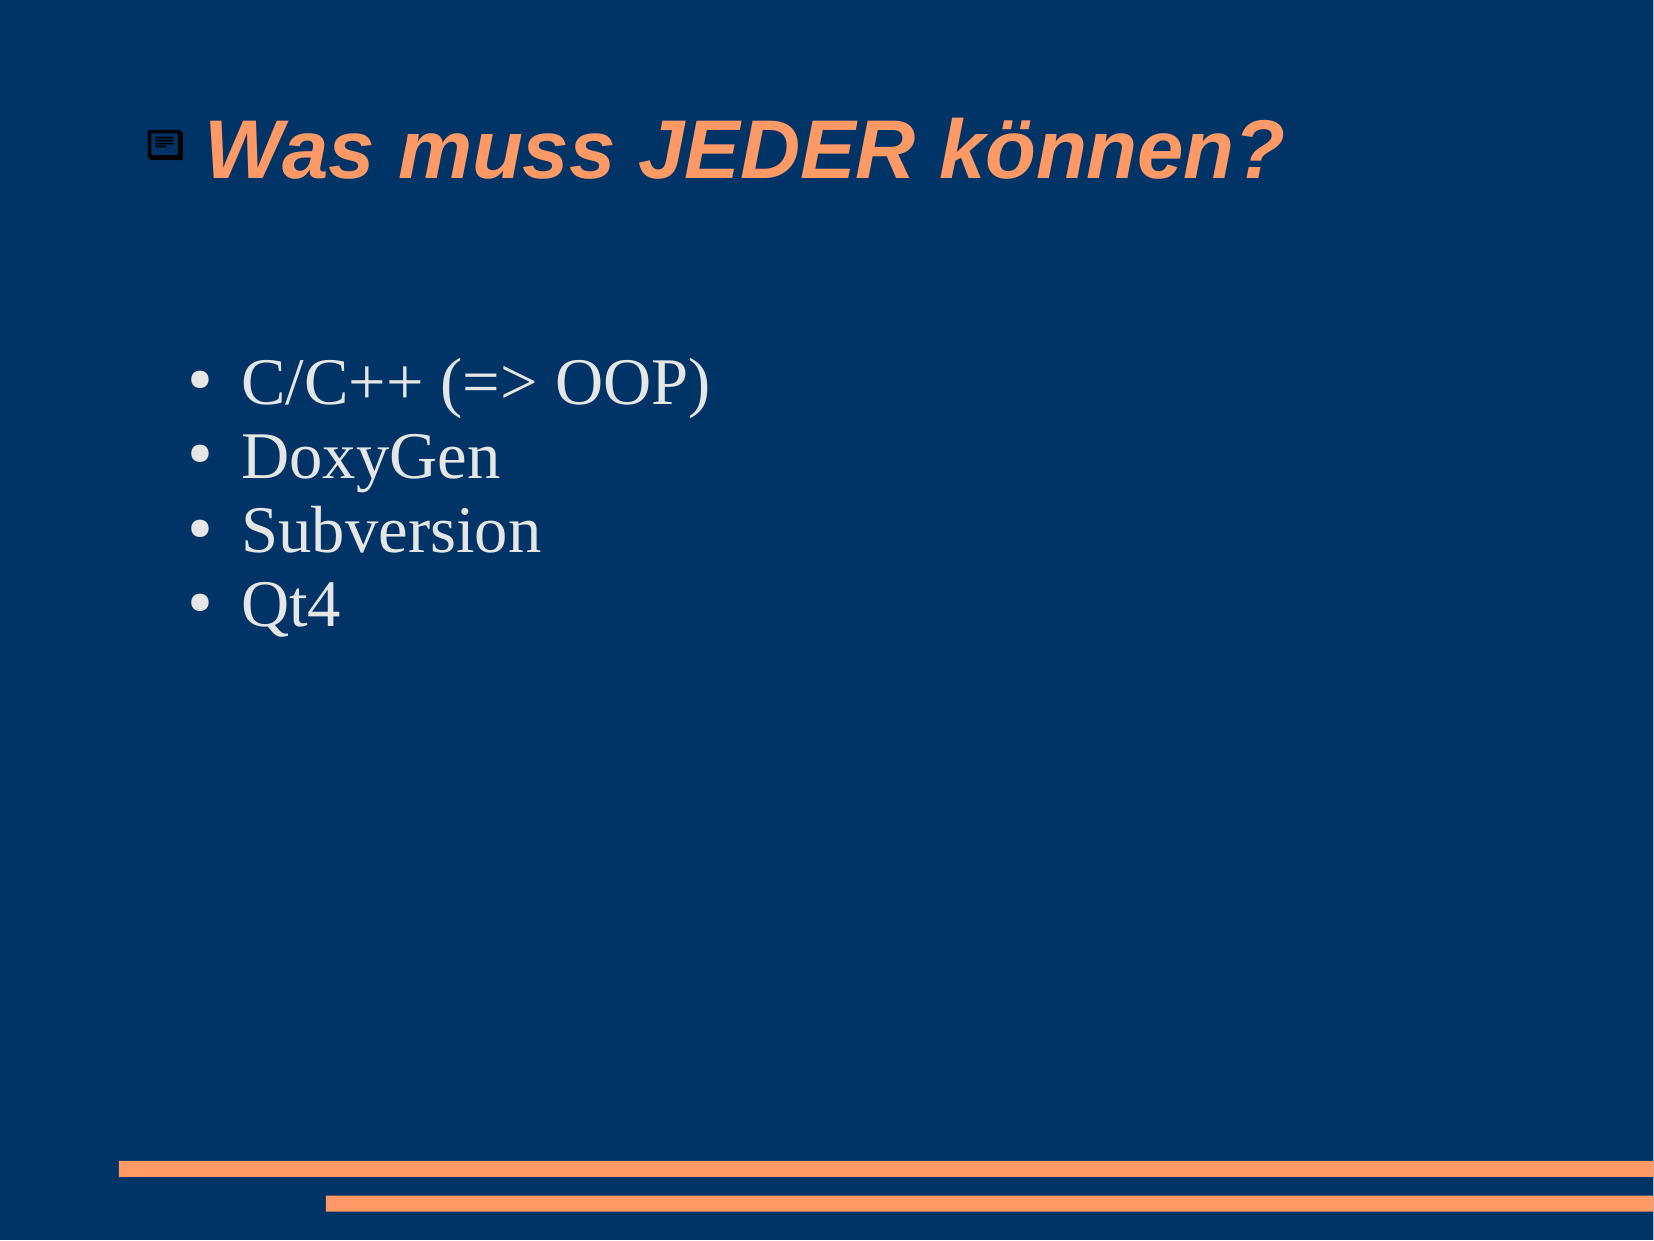

# Was muss JEDER können?
C/C++ (=> OOP)
DoxyGen
Subversion
Qt4